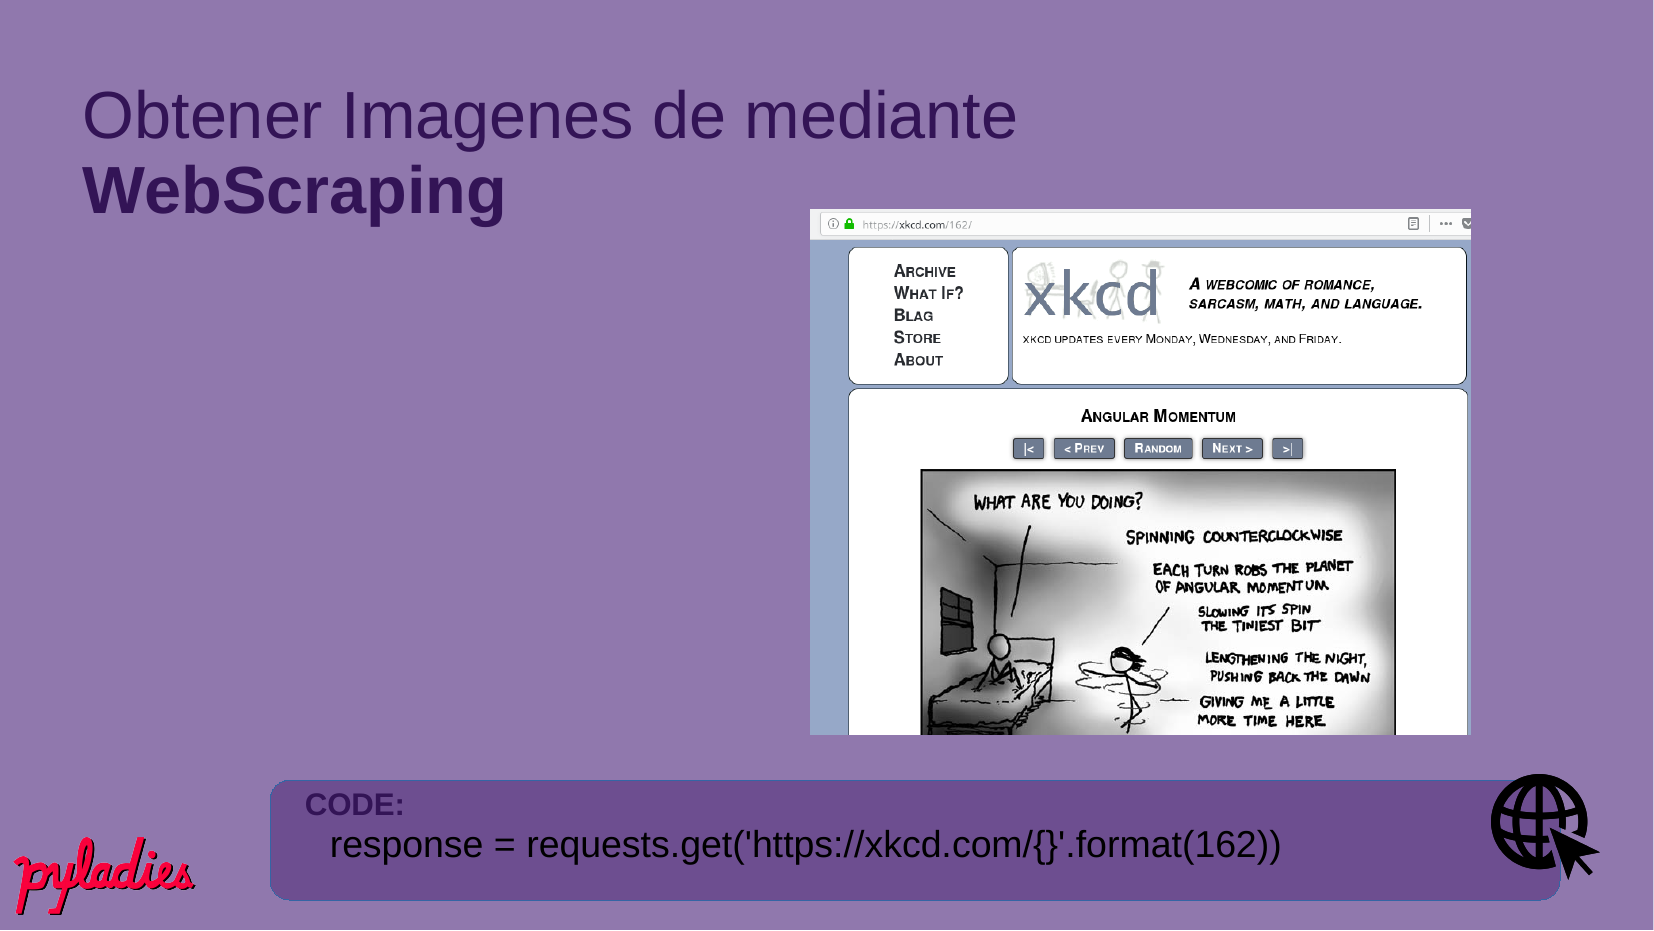

# Obtener Imagenes de mediante WebScraping
CODE:
response = requests.get('https://xkcd.com/{}'.format(162))